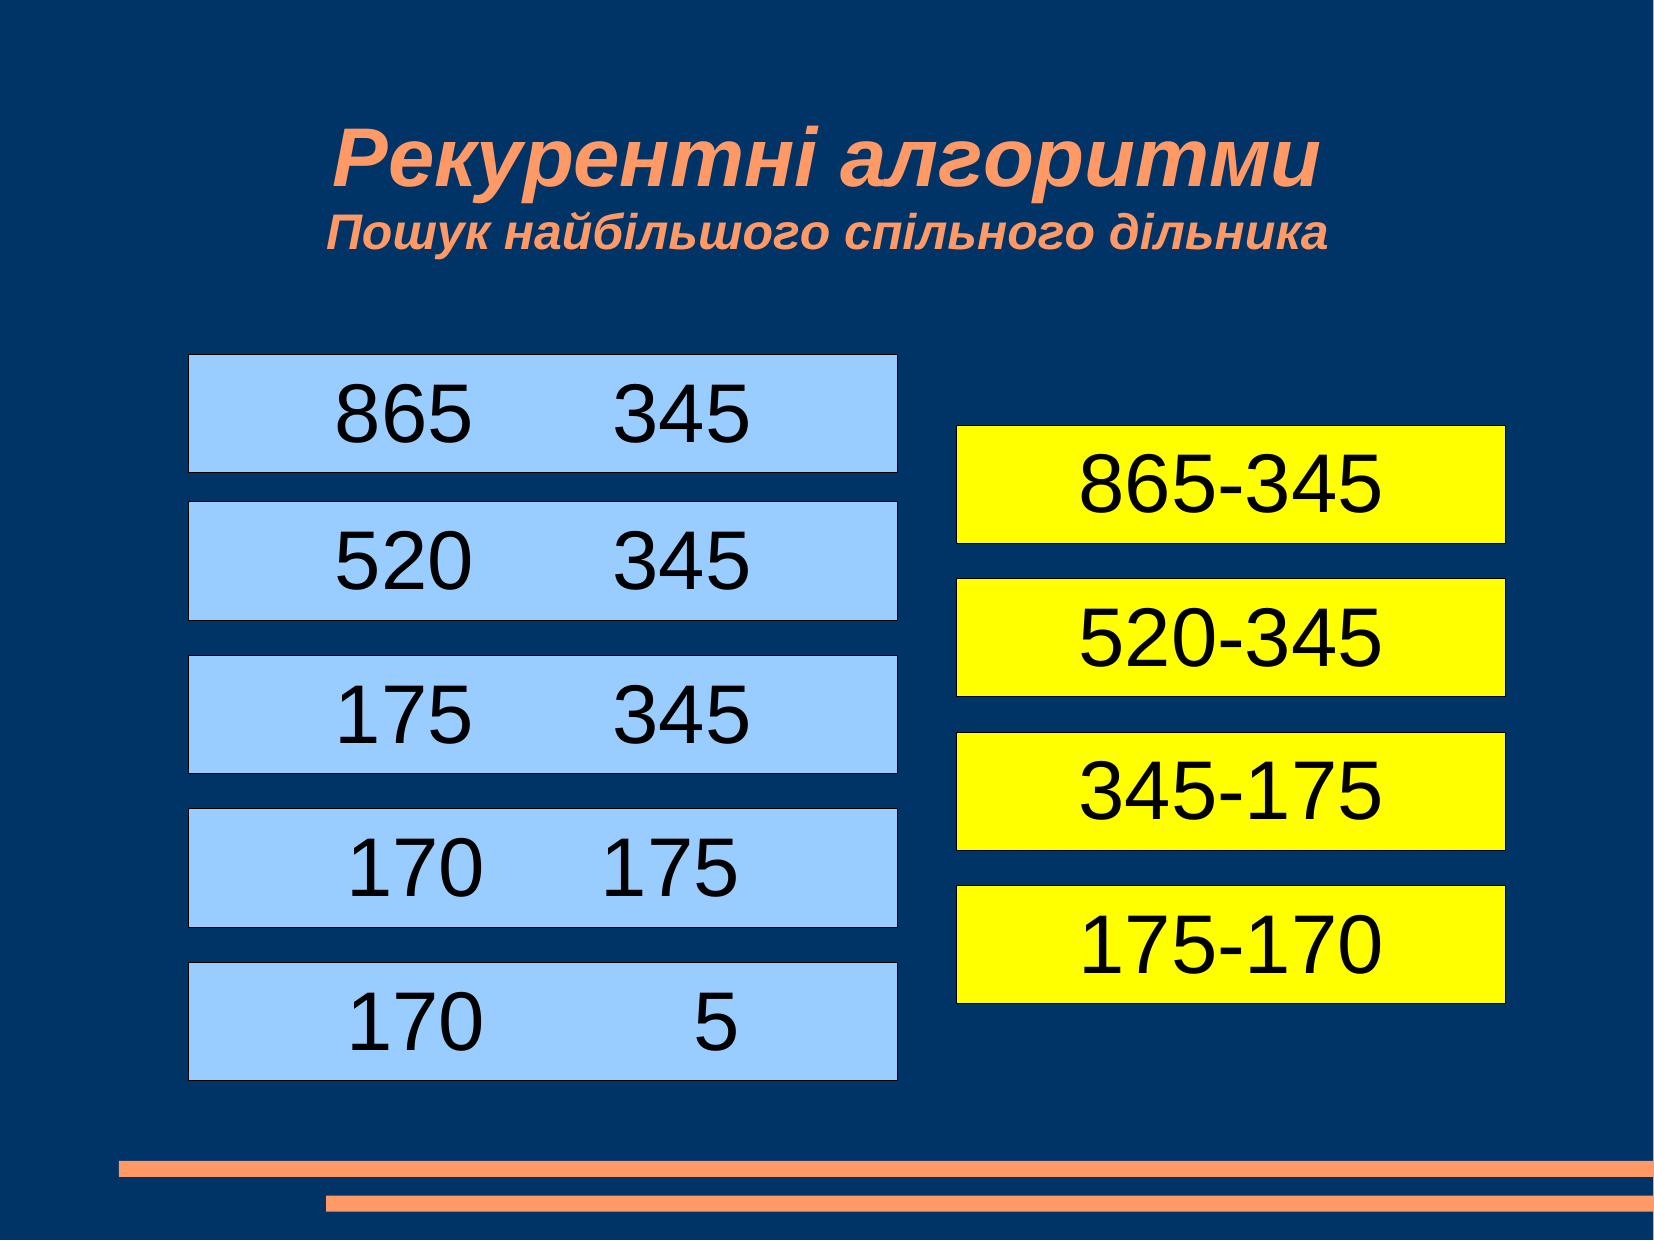

# Рекурентні алгоритми Пошук найбільшого спільного дільника
865 345
520 345
175 345
170 175
170 5
865-345
520-345
345-175
175-170